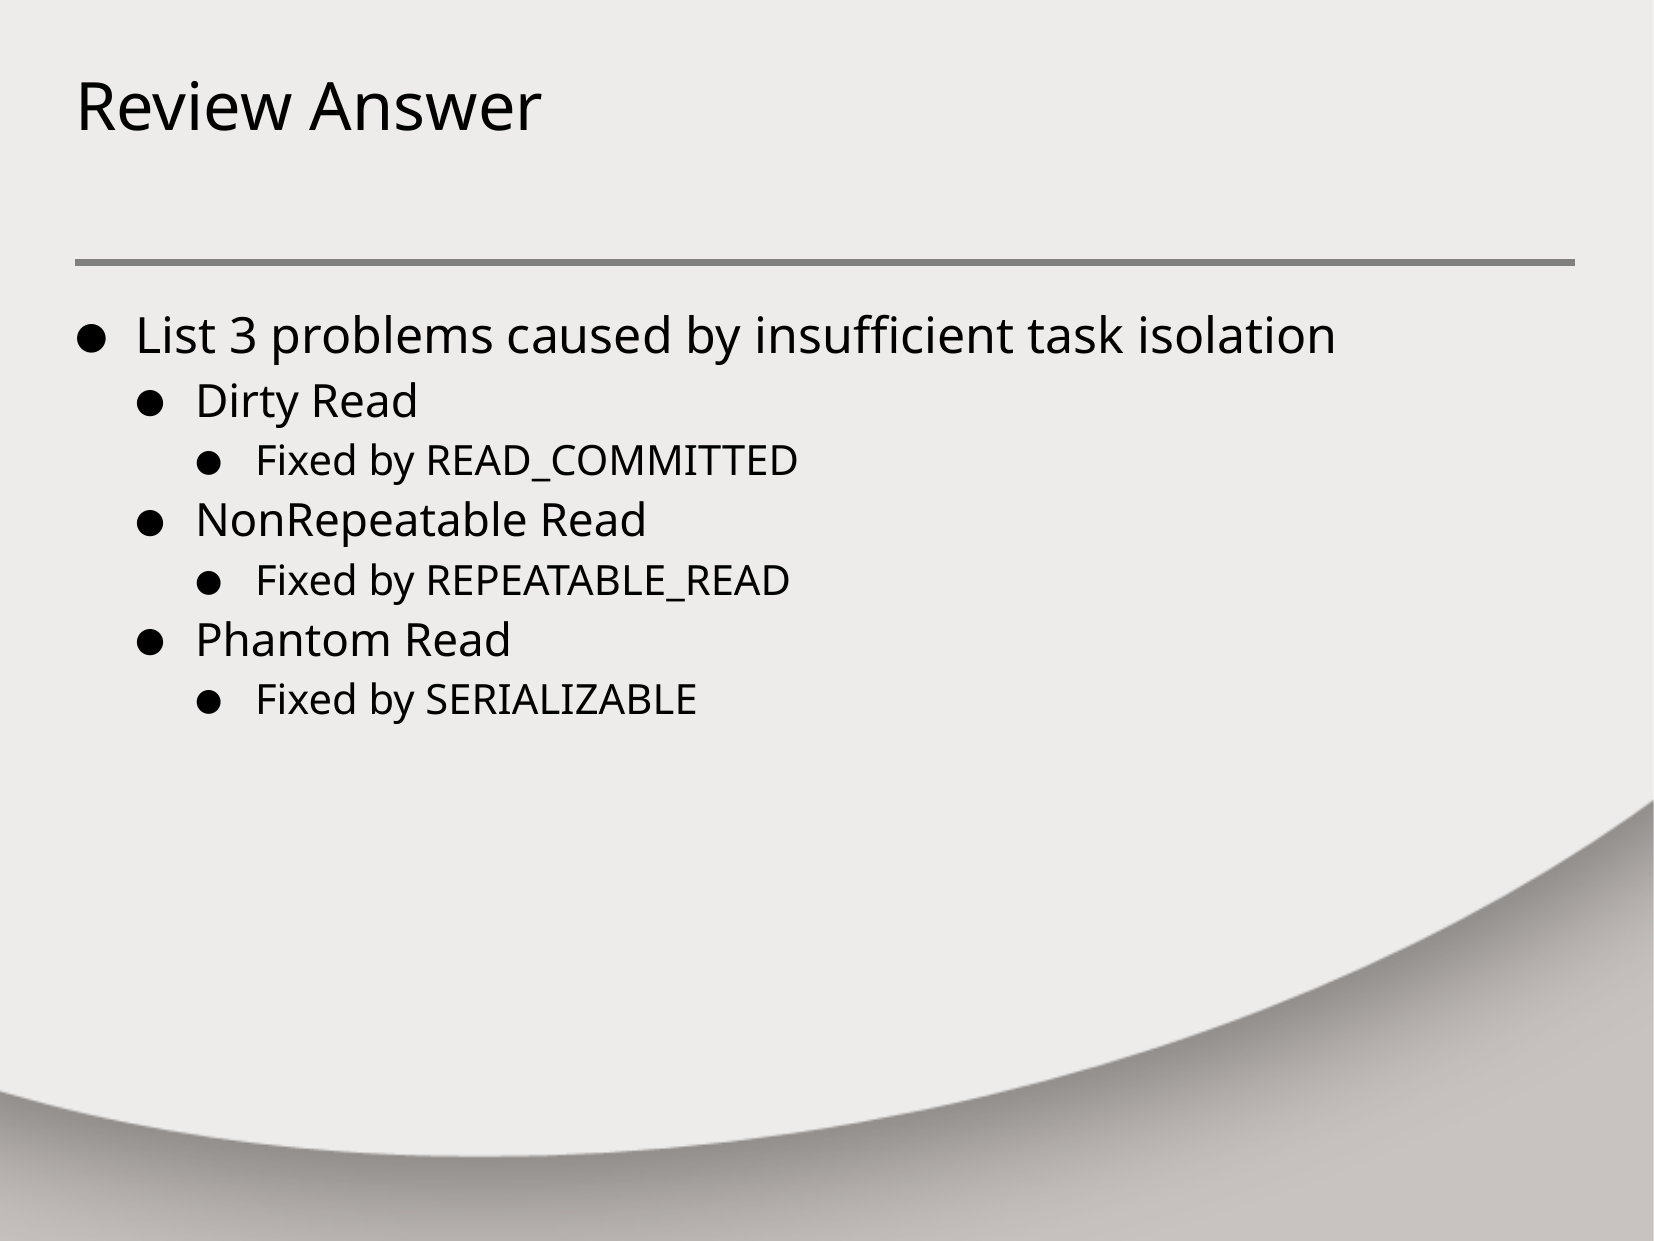

# Review Answer
List 3 problems caused by insufficient task isolation
Dirty Read
Fixed by READ_COMMITTED
NonRepeatable Read
Fixed by REPEATABLE_READ
Phantom Read
Fixed by SERIALIZABLE